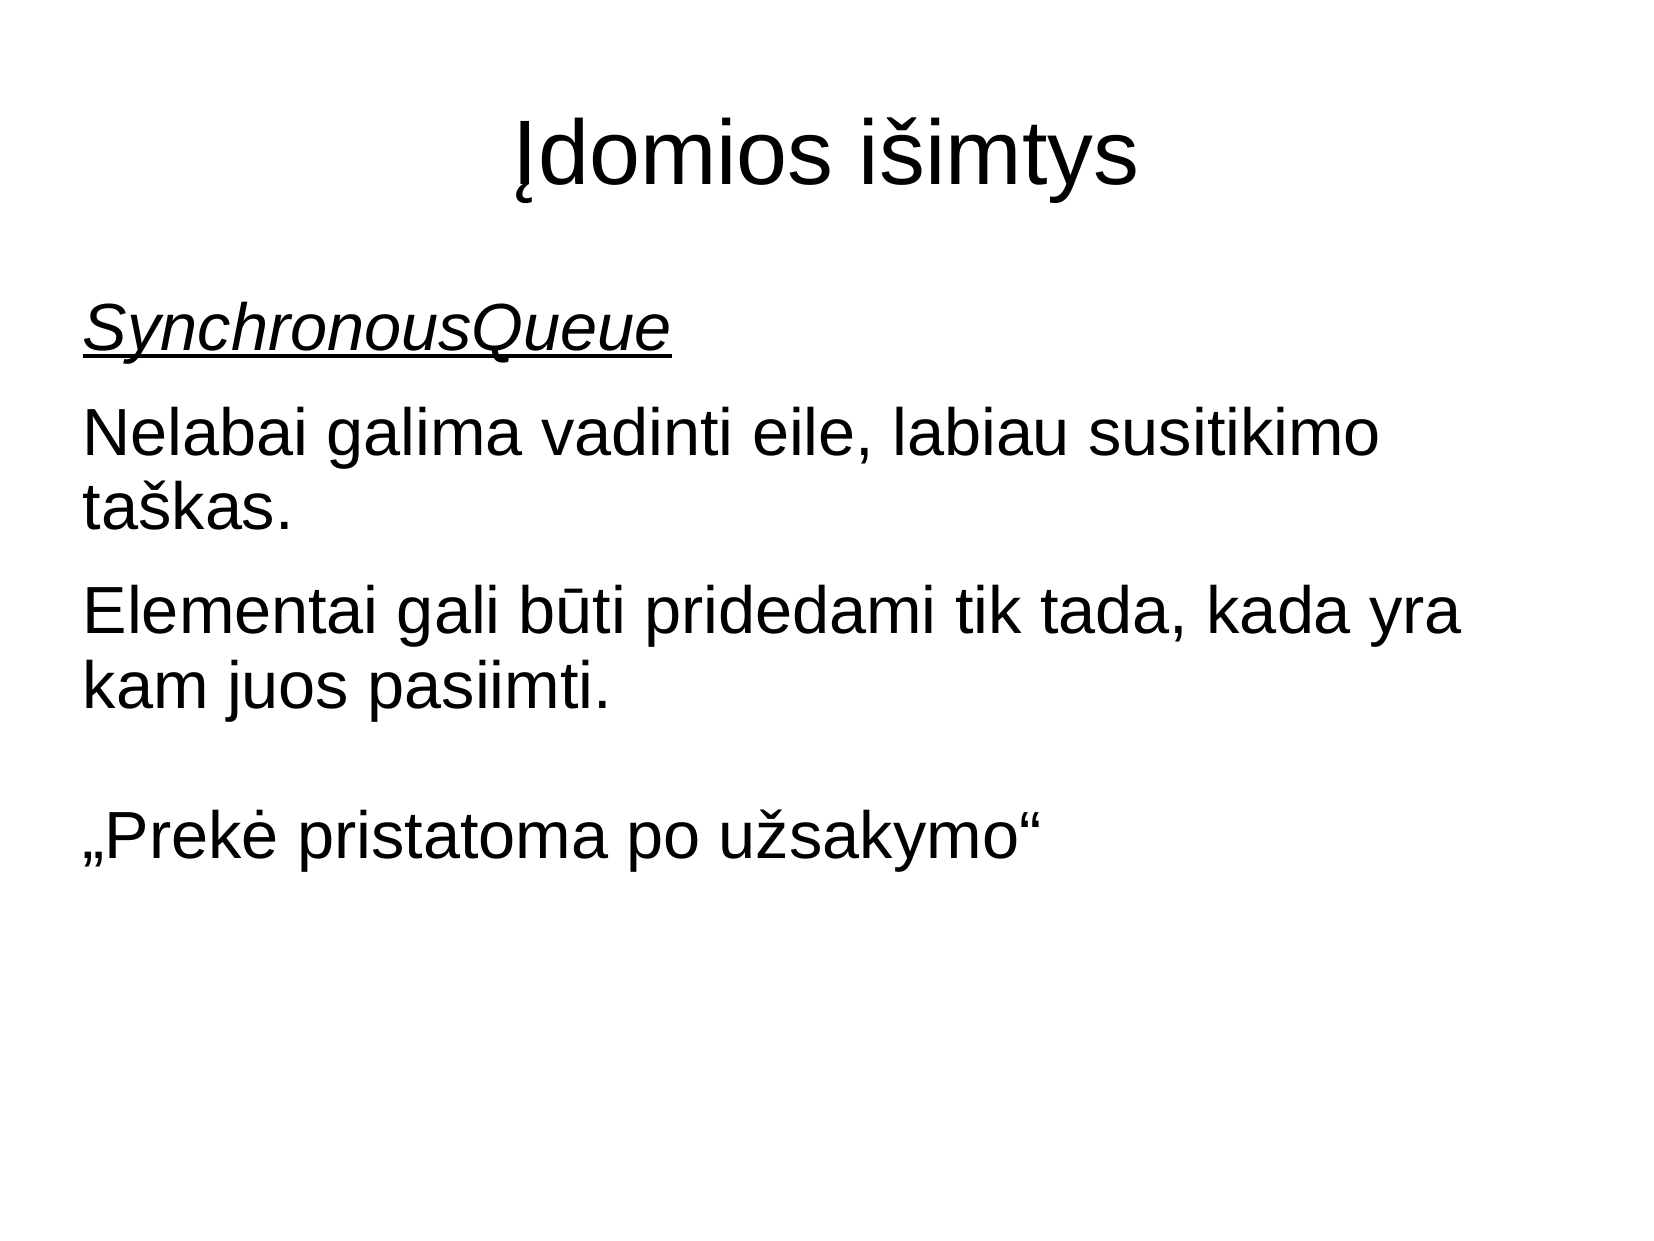

# Įdomios išimtys
SynchronousQueue
Nelabai galima vadinti eile, labiau susitikimo taškas.
Elementai gali būti pridedami tik tada, kada yra kam juos pasiimti.
„Prekė pristatoma po užsakymo“